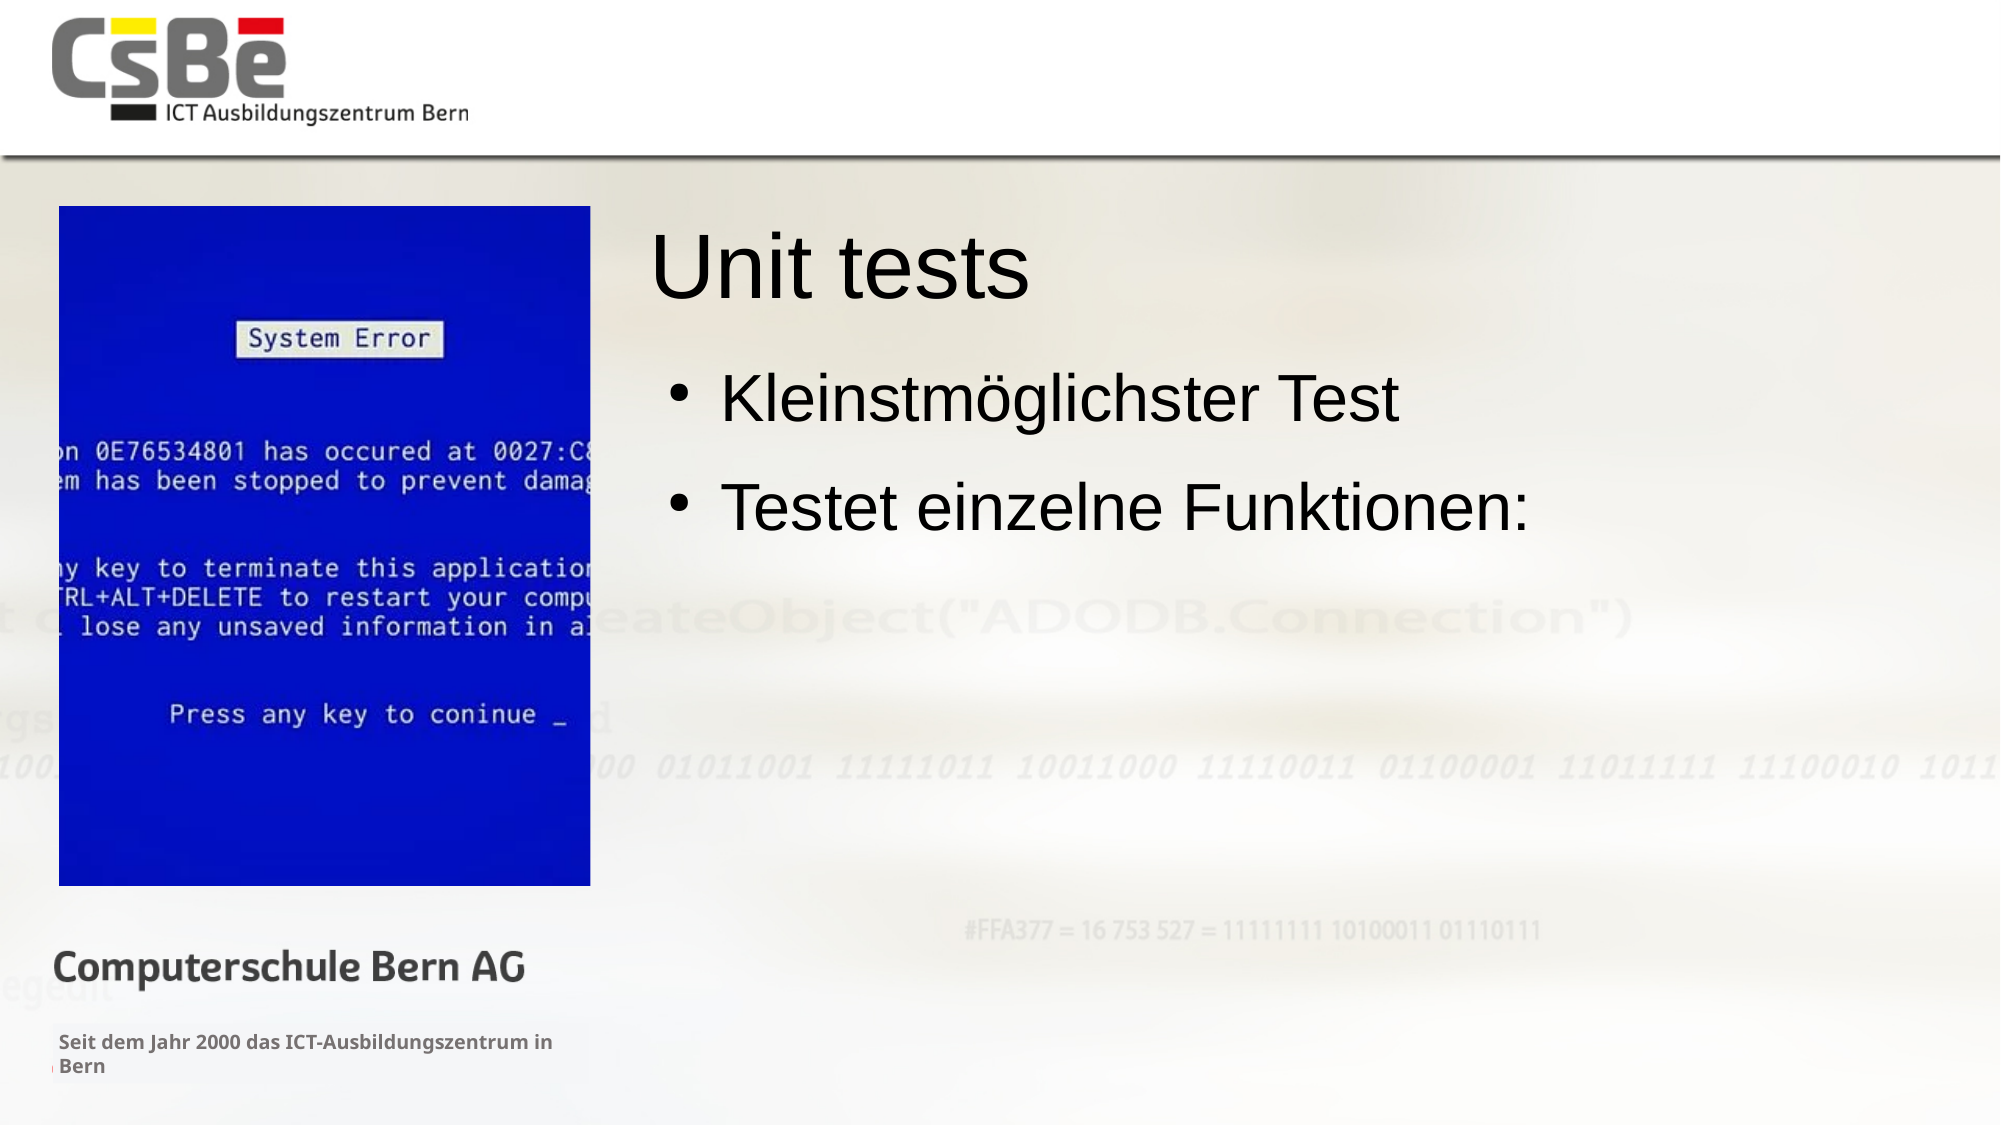

Unit tests
# Kleinstmöglichster Test
Testet einzelne Funktionen: